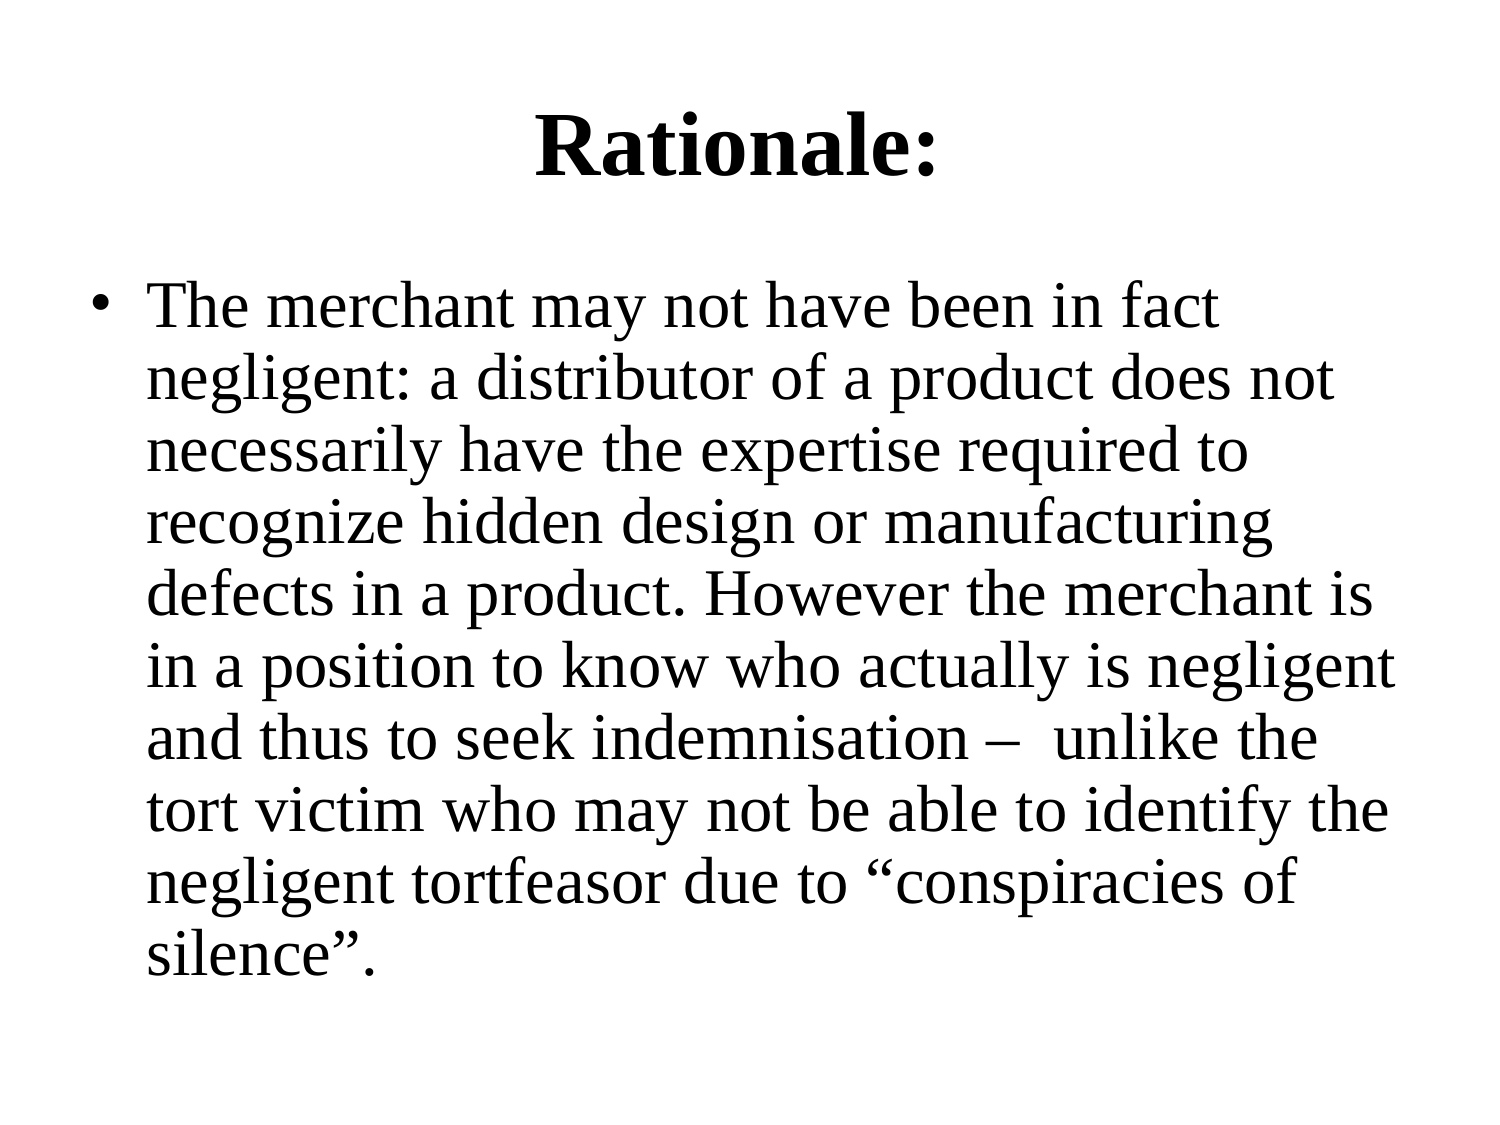

# Rationale:
The merchant may not have been in fact negligent: a distributor of a product does not necessarily have the expertise required to recognize hidden design or manufacturing defects in a product. However the merchant is in a position to know who actually is negligent and thus to seek indemnisation – unlike the tort victim who may not be able to identify the negligent tortfeasor due to “conspiracies of silence”.